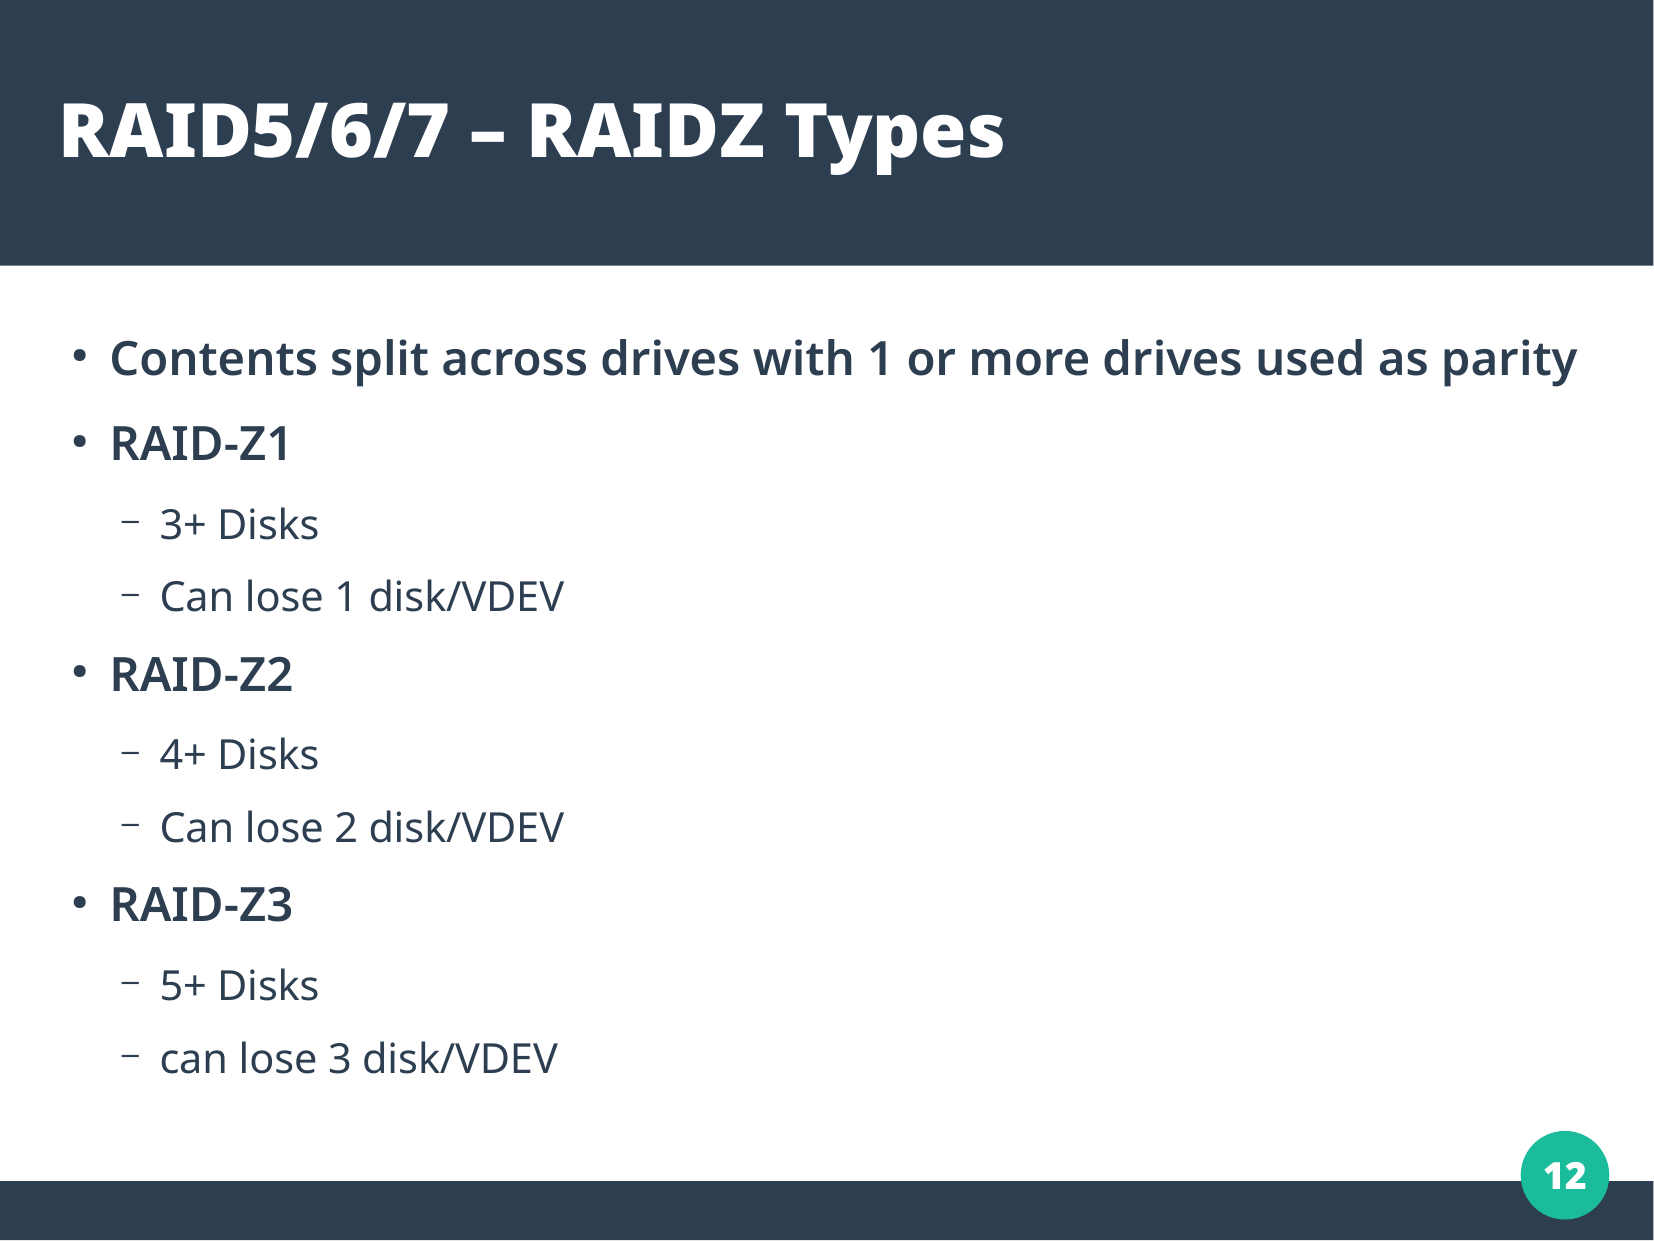

# RAID5/6/7 – RAIDZ Types
Contents split across drives with 1 or more drives used as parity
RAID-Z1
3+ Disks
Can lose 1 disk/VDEV
RAID-Z2
4+ Disks
Can lose 2 disk/VDEV
RAID-Z3
5+ Disks
can lose 3 disk/VDEV
12